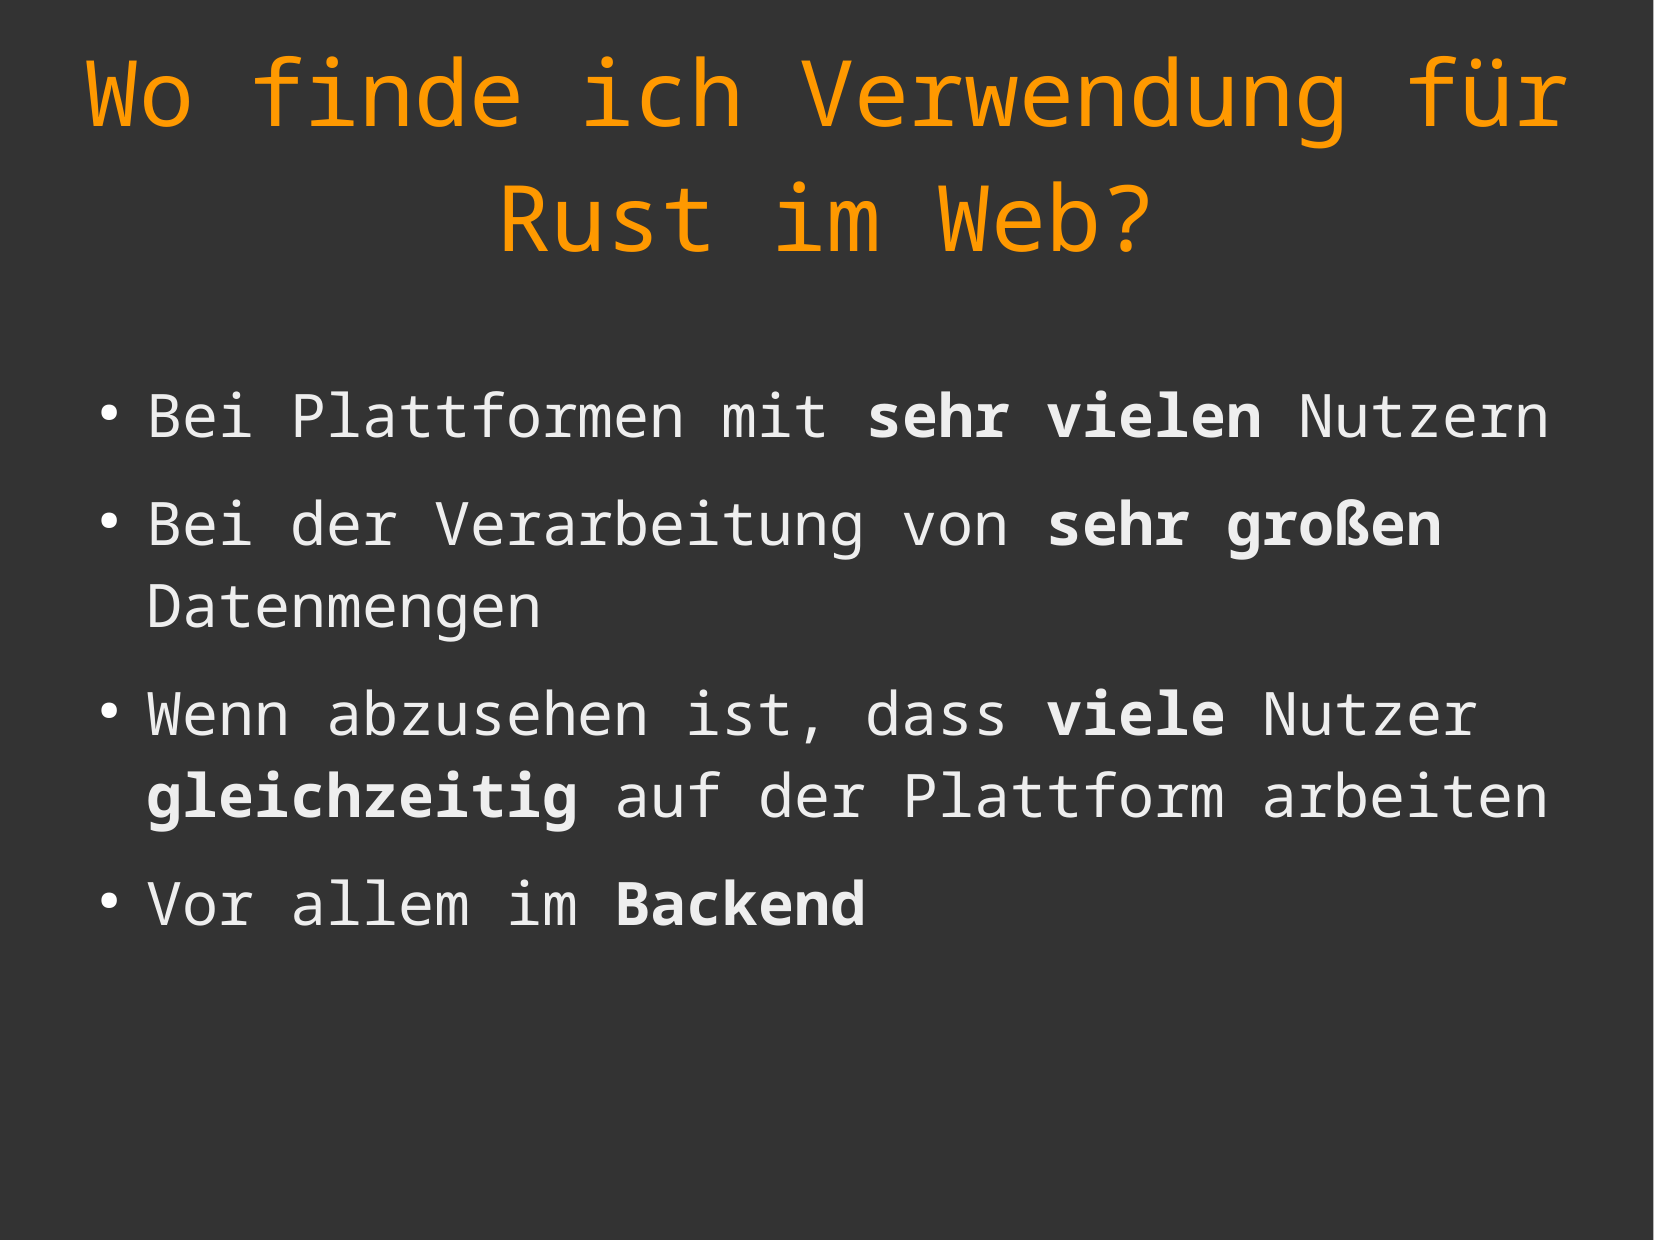

# Wo finde ich Verwendung für Rust im Web?
Bei Plattformen mit sehr vielen Nutzern
Bei der Verarbeitung von sehr großen Datenmengen
Wenn abzusehen ist, dass viele Nutzer gleichzeitig auf der Plattform arbeiten
Vor allem im Backend